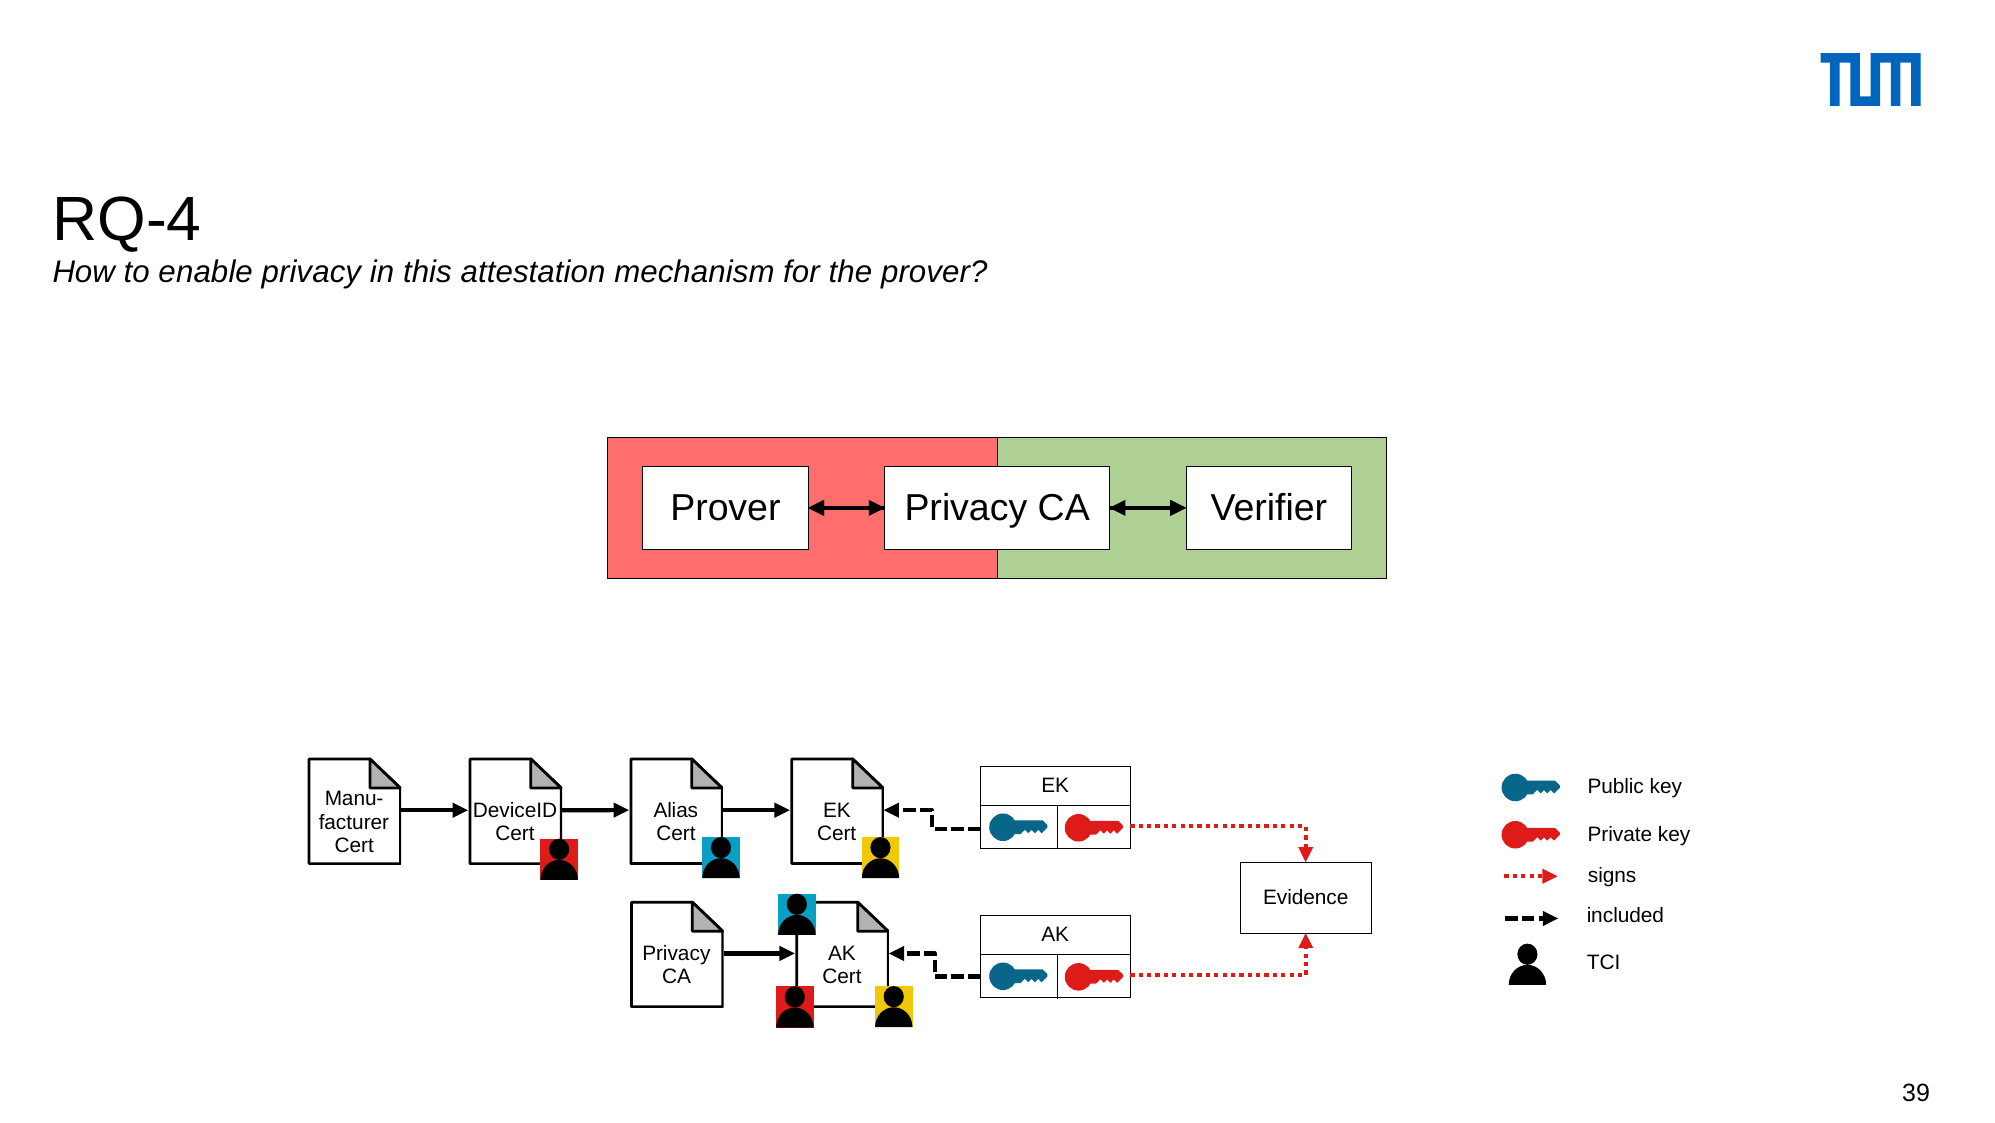

# RQ-4 How to enable privacy in this attestation mechanism for the prover?
Prover
Privacy CA
Verifier
Alias
Cert
EK
Cert
Manu-
facturer
Cert
DeviceID
Cert
EK
Public key
Private key
signs
Evidence
included
Privacy
CA
AK
Cert
AK
TCI
39